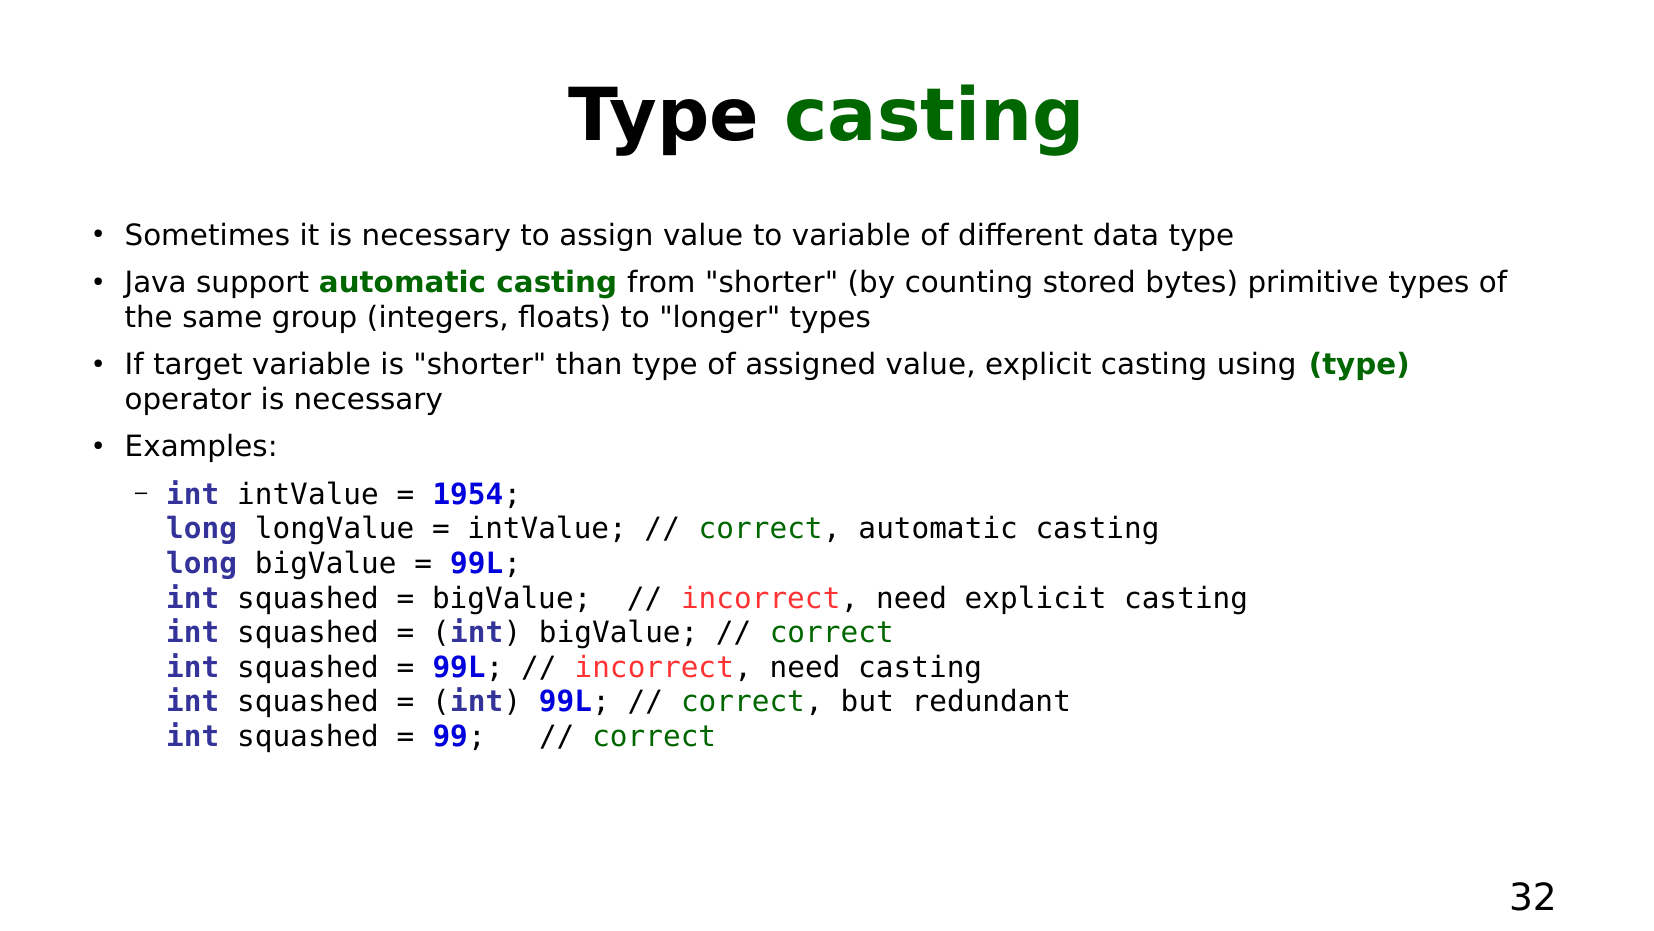

# Type casting
Sometimes it is necessary to assign value to variable of different data type
Java support automatic casting from "shorter" (by counting stored bytes) primitive types of the same group (integers, floats) to "longer" types
If target variable is "shorter" than type of assigned value, explicit casting using (type) operator is necessary
Examples:
int intValue = 1954;
long longValue = intValue; // correct, automatic casting
long bigValue = 99L;
int squashed = bigValue; // incorrect, need explicit casting
int squashed = (int) bigValue; // correct
int squashed = 99L; // incorrect, need casting
int squashed = (int) 99L; // correct, but redundant
int squashed = 99; // correct